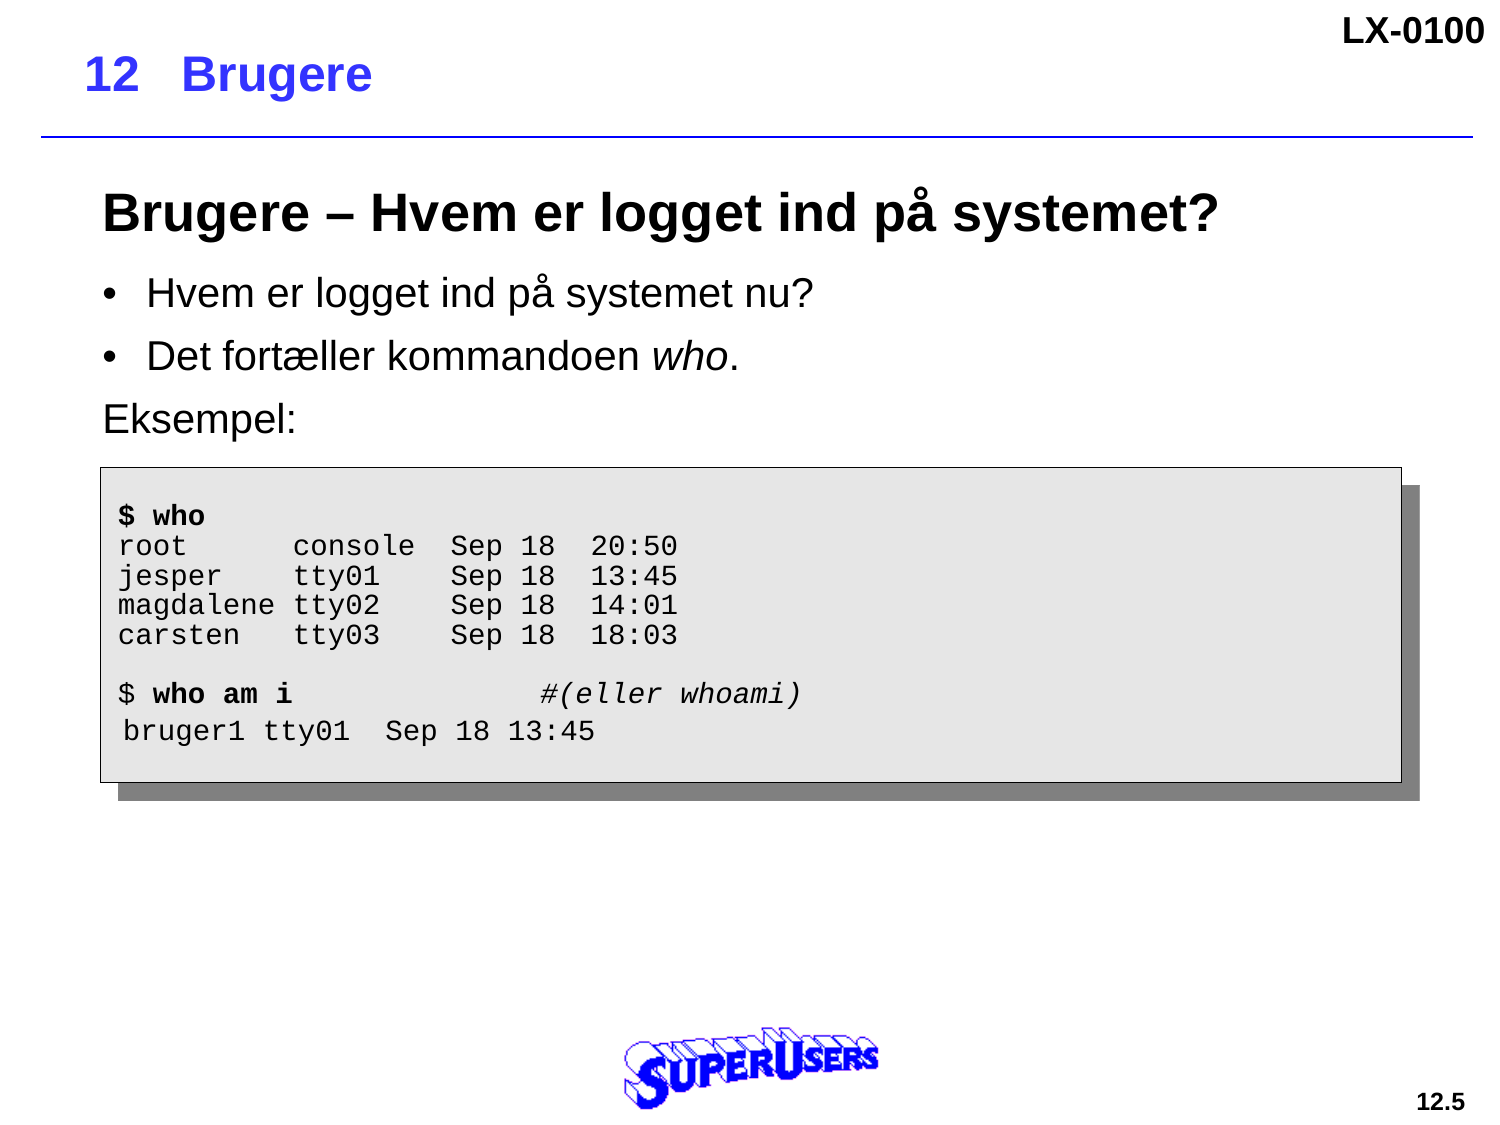

# 12 Brugere
Brugere – Hvem er logget ind på systemet?
Hvem er logget ind på systemet nu?
Det fortæller kommandoen who.
Eksempel:
 $ who
 root console Sep 18 20:50
 jesper tty01 Sep 18 13:45
 magdalene tty02 Sep 18 14:01
 carsten tty03 Sep 18 18:03
 $ who am i	 #(eller whoami)
 bruger1 tty01 Sep 18 13:45